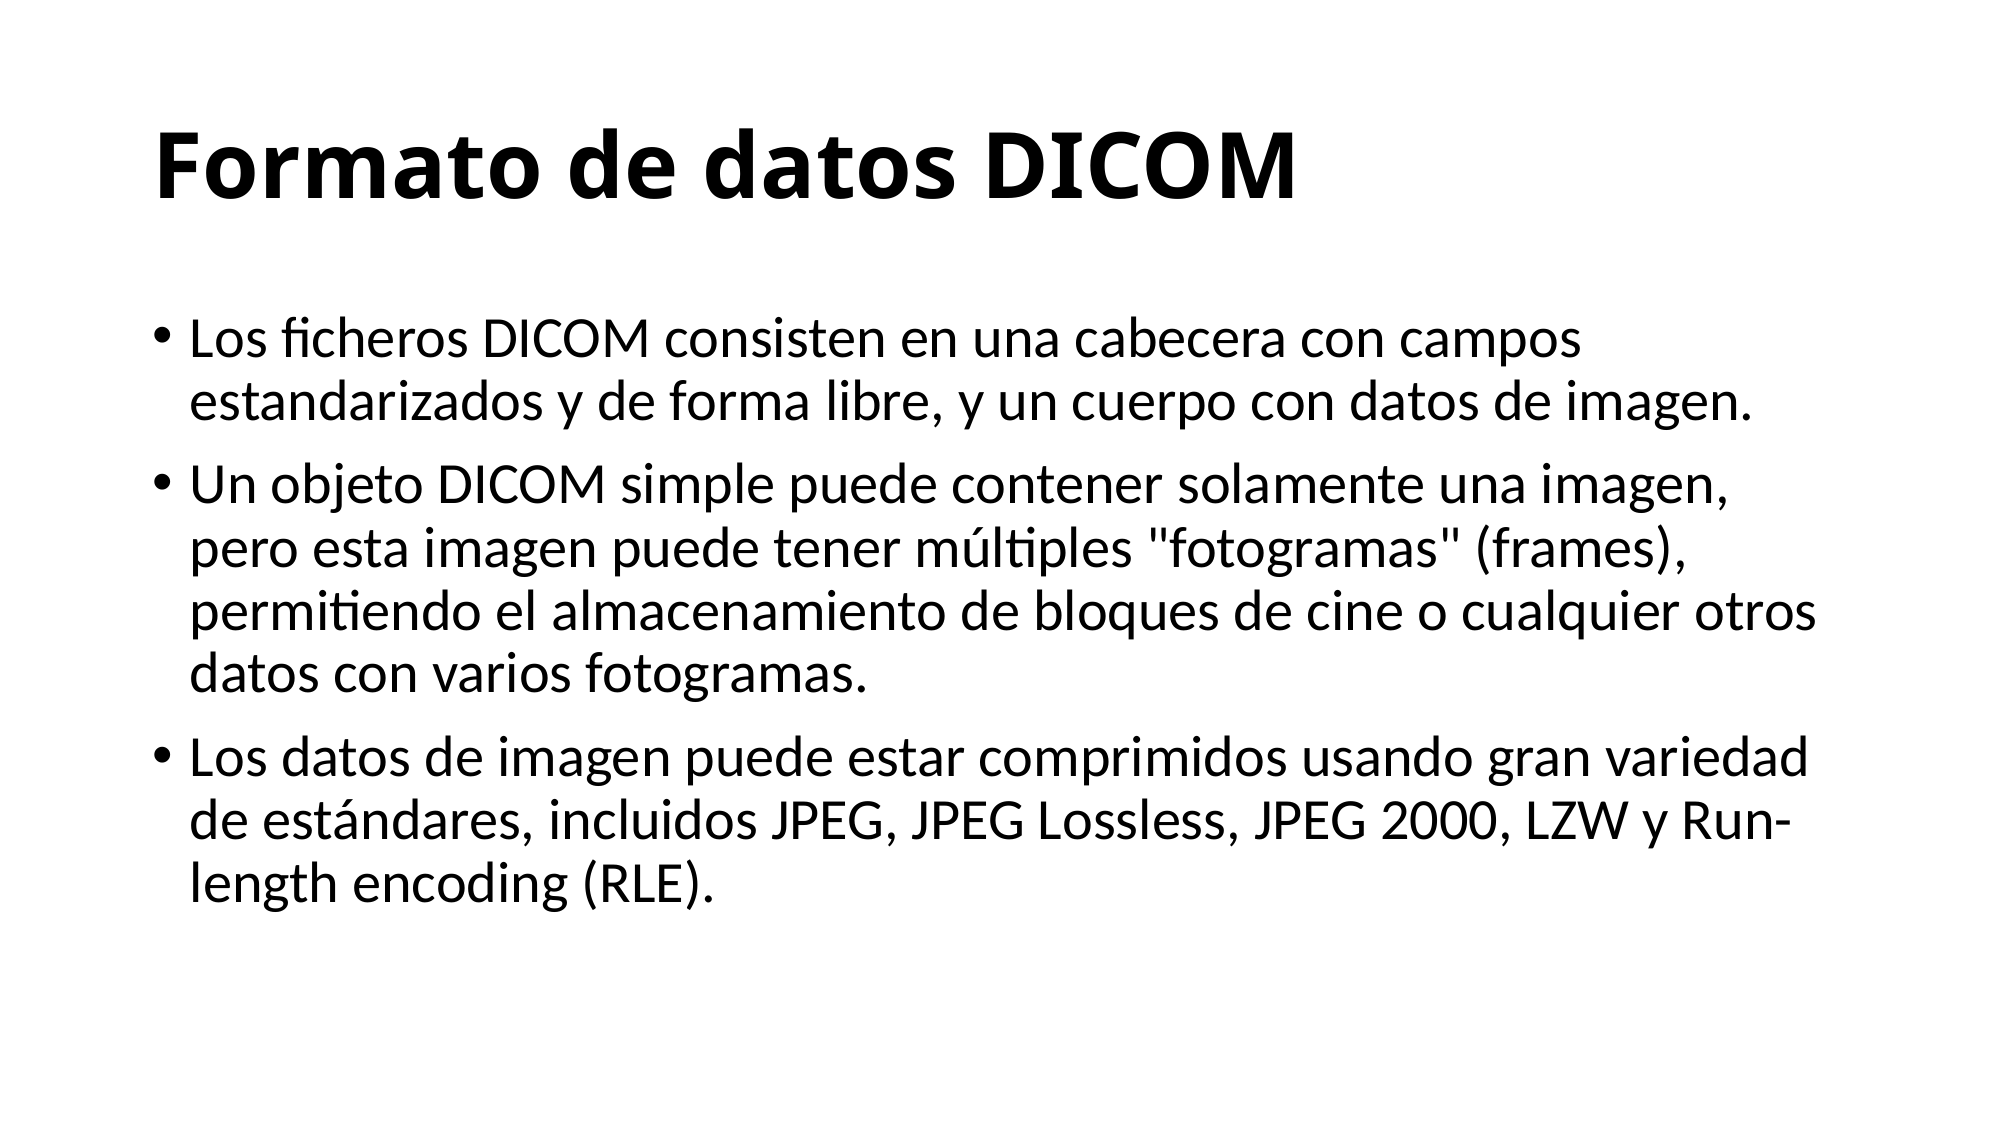

# Formato de datos DICOM
Los ficheros DICOM consisten en una cabecera con campos estandarizados y de forma libre, y un cuerpo con datos de imagen.
Un objeto DICOM simple puede contener solamente una imagen, pero esta imagen puede tener múltiples "fotogramas" (frames), permitiendo el almacenamiento de bloques de cine o cualquier otros datos con varios fotogramas.
Los datos de imagen puede estar comprimidos usando gran variedad de estándares, incluidos JPEG, JPEG Lossless, JPEG 2000, LZW y Run-length encoding (RLE).